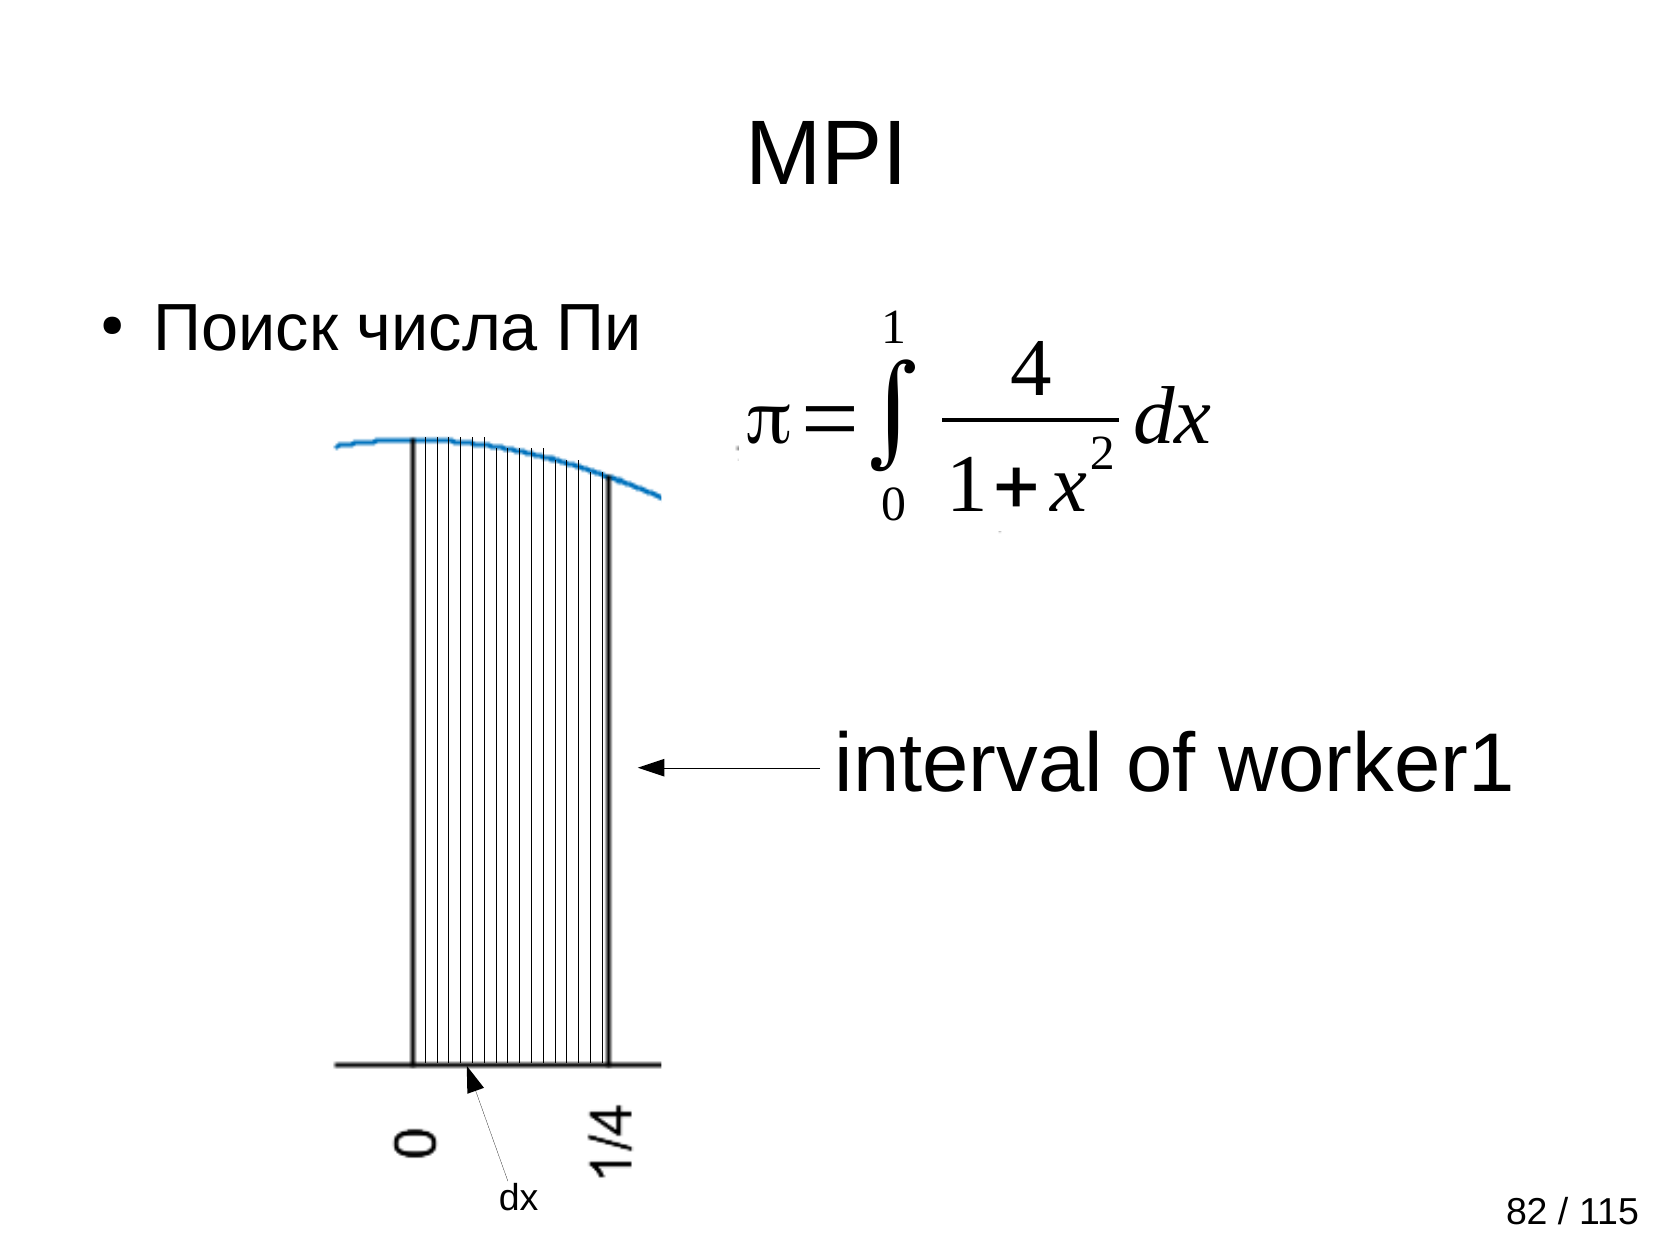

# MPI
Поиск числа Пи
interval of worker1
dx